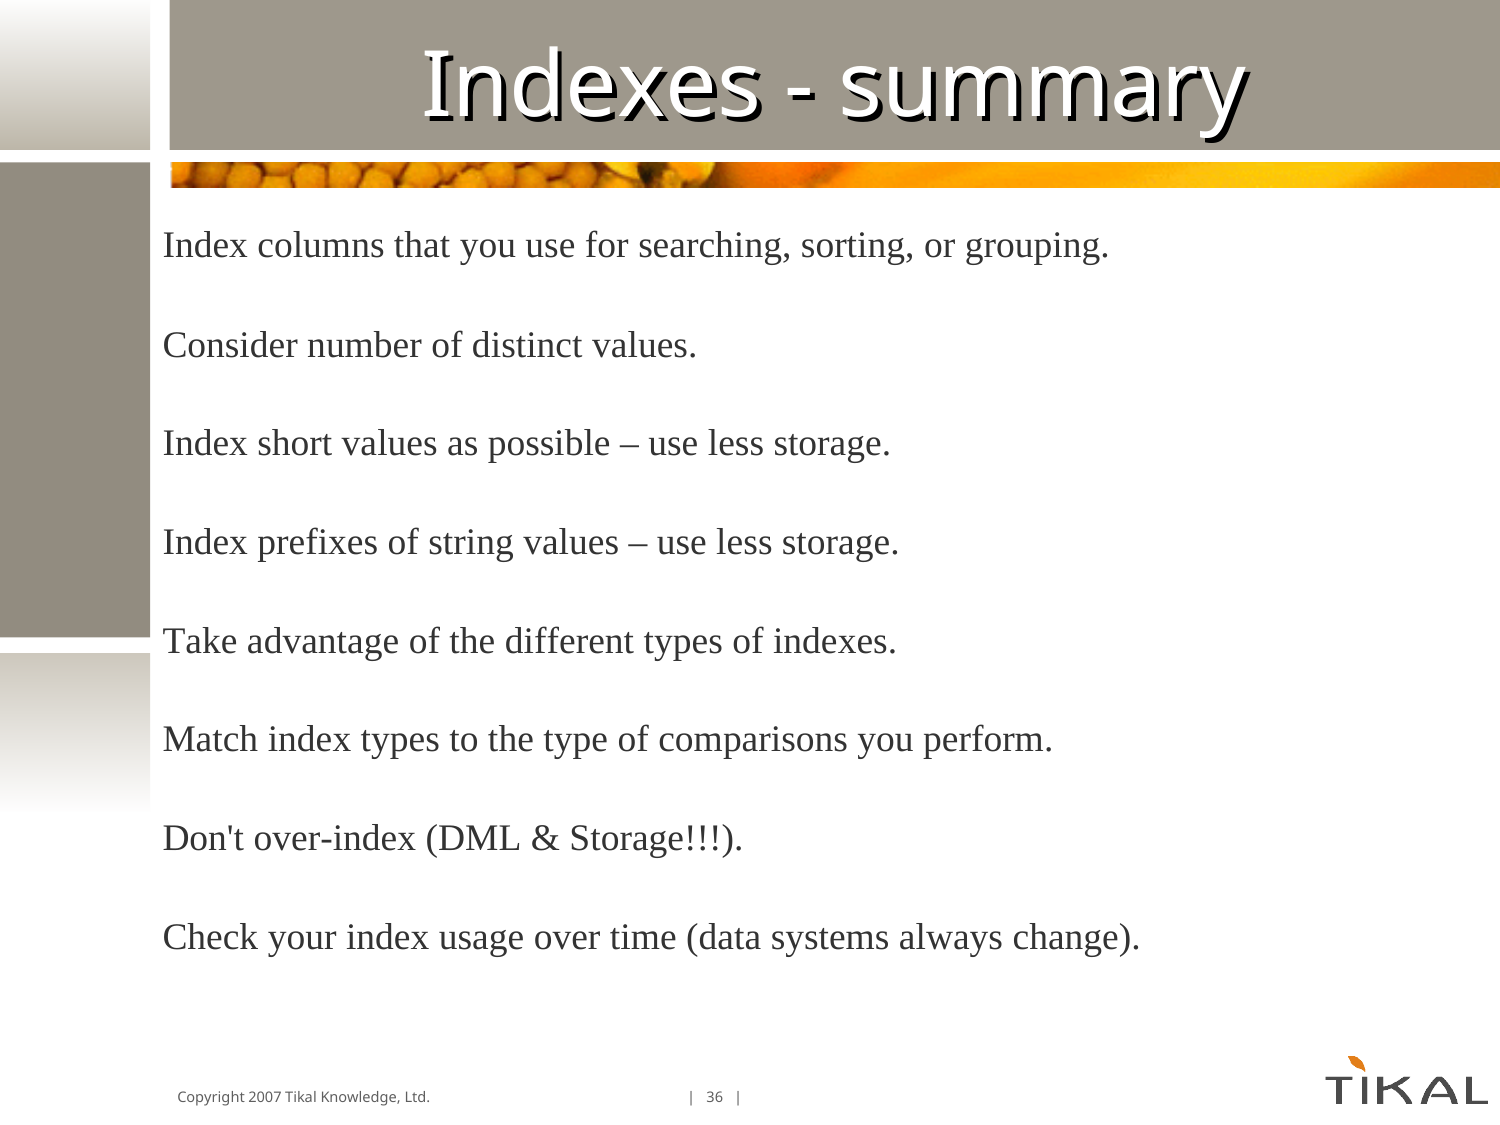

# Indexes - summary
Index columns that you use for searching, sorting, or grouping.
Consider number of distinct values.
Index short values as possible – use less storage.
Index prefixes of string values – use less storage.
Take advantage of the different types of indexes.
Match index types to the type of comparisons you perform.
Don't over-index (DML & Storage!!!).
Check your index usage over time (data systems always change).